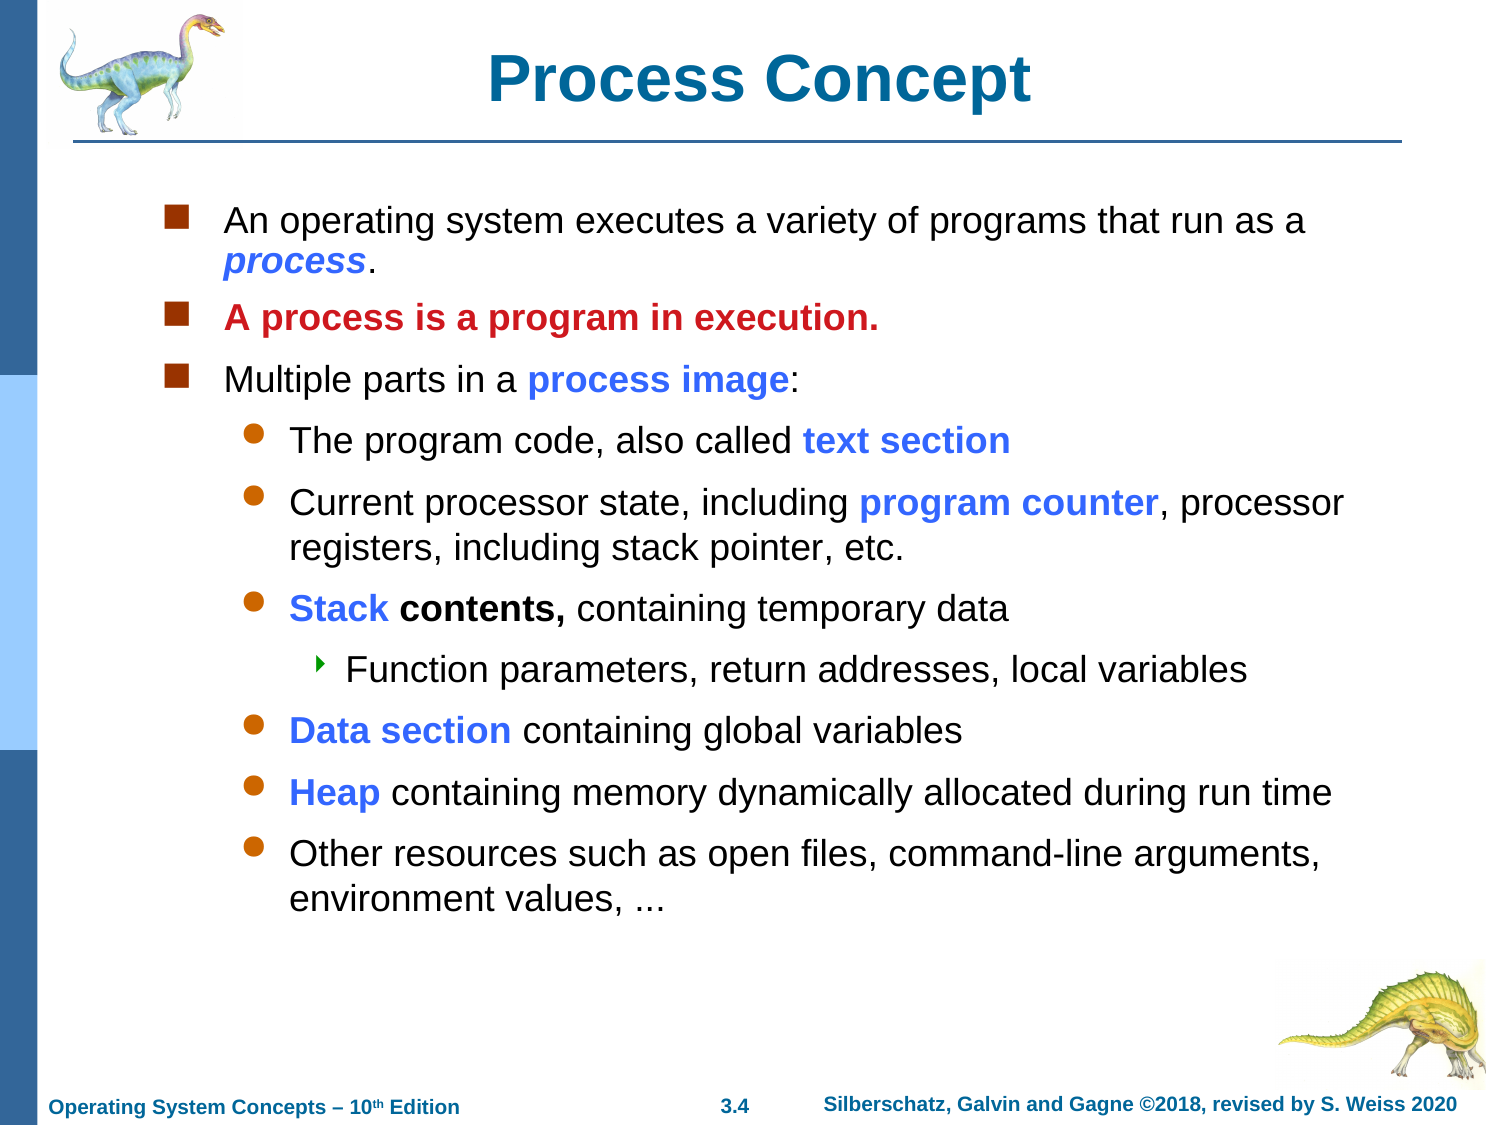

# Process Concept
An operating system executes a variety of programs that run as a process.
A process is a program in execution.
Multiple parts in a process image:
The program code, also called text section
Current processor state, including program counter, processor registers, including stack pointer, etc.
Stack contents, containing temporary data
Function parameters, return addresses, local variables
Data section containing global variables
Heap containing memory dynamically allocated during run time
Other resources such as open files, command-line arguments, environment values, ...